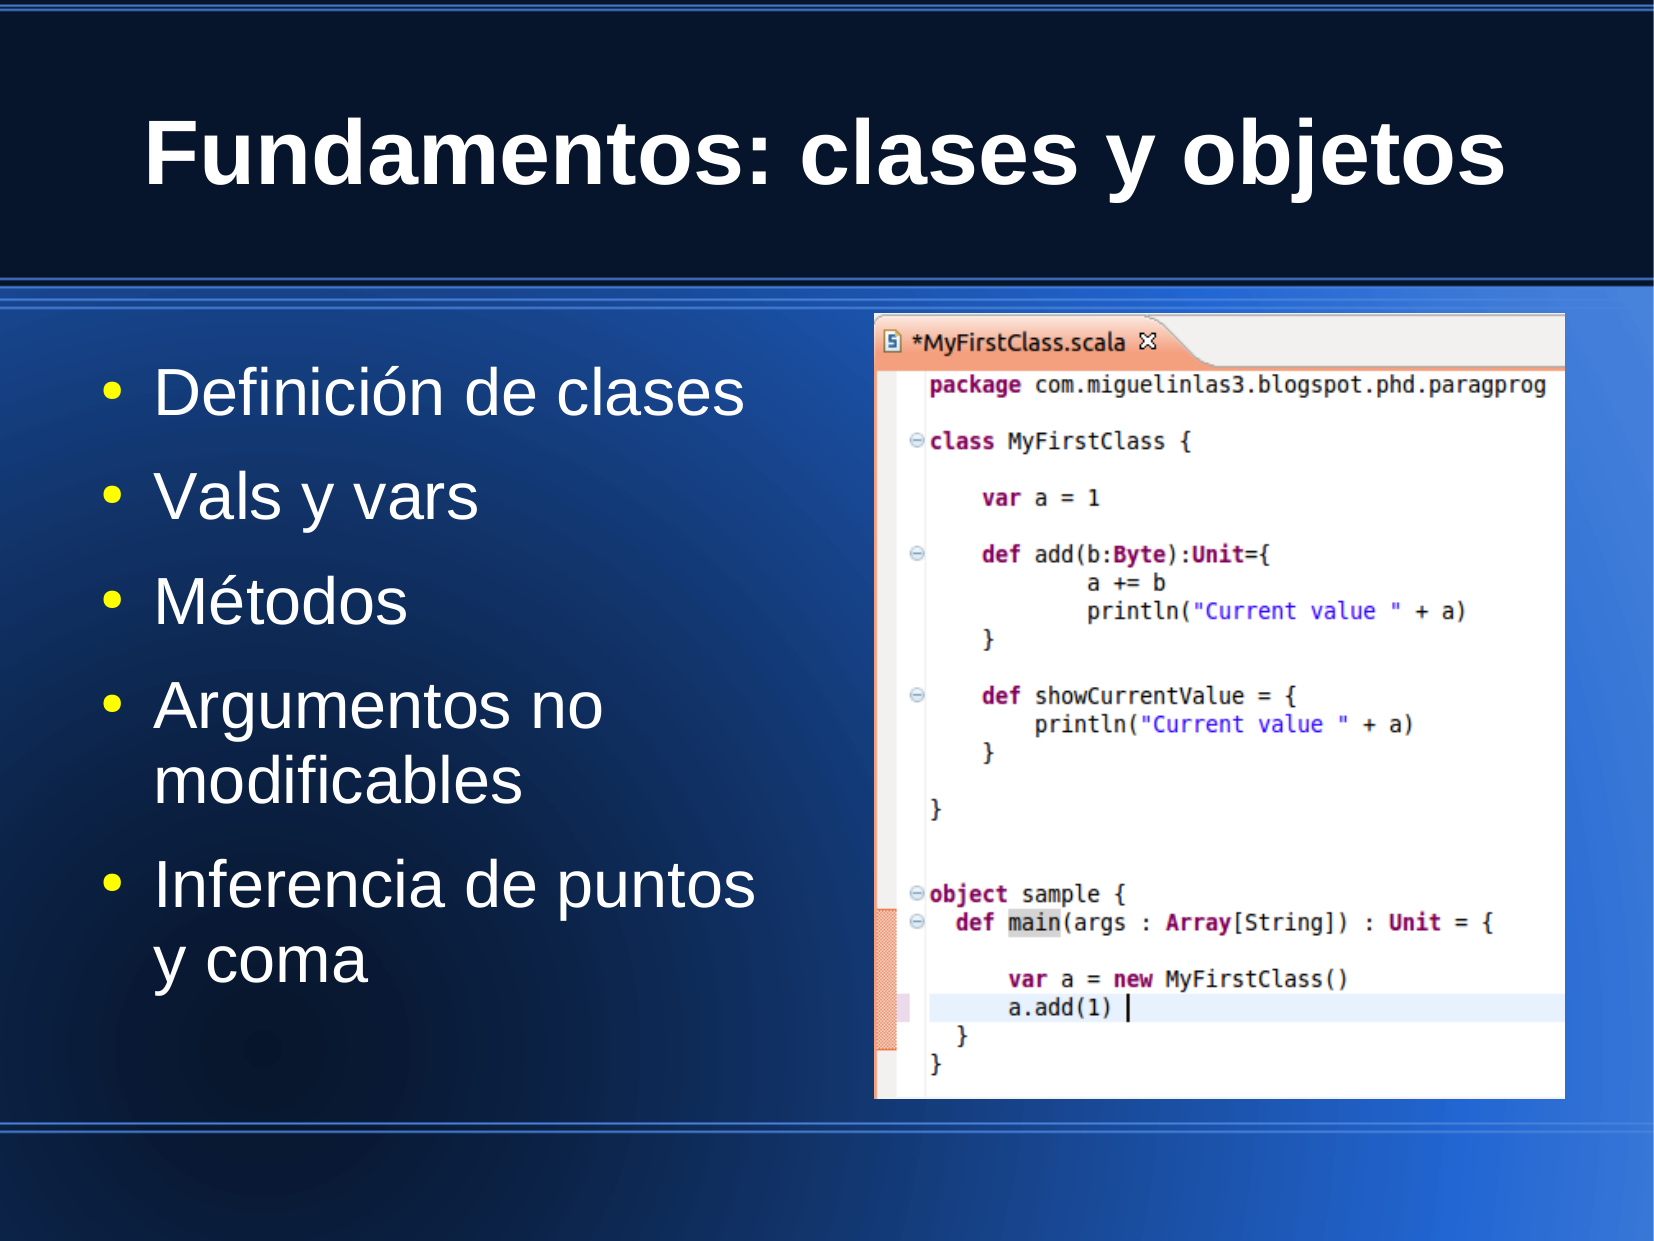

# Fundamentos: clases y objetos
Definición de clases
Vals y vars
Métodos
Argumentos no modificables
Inferencia de puntos y coma